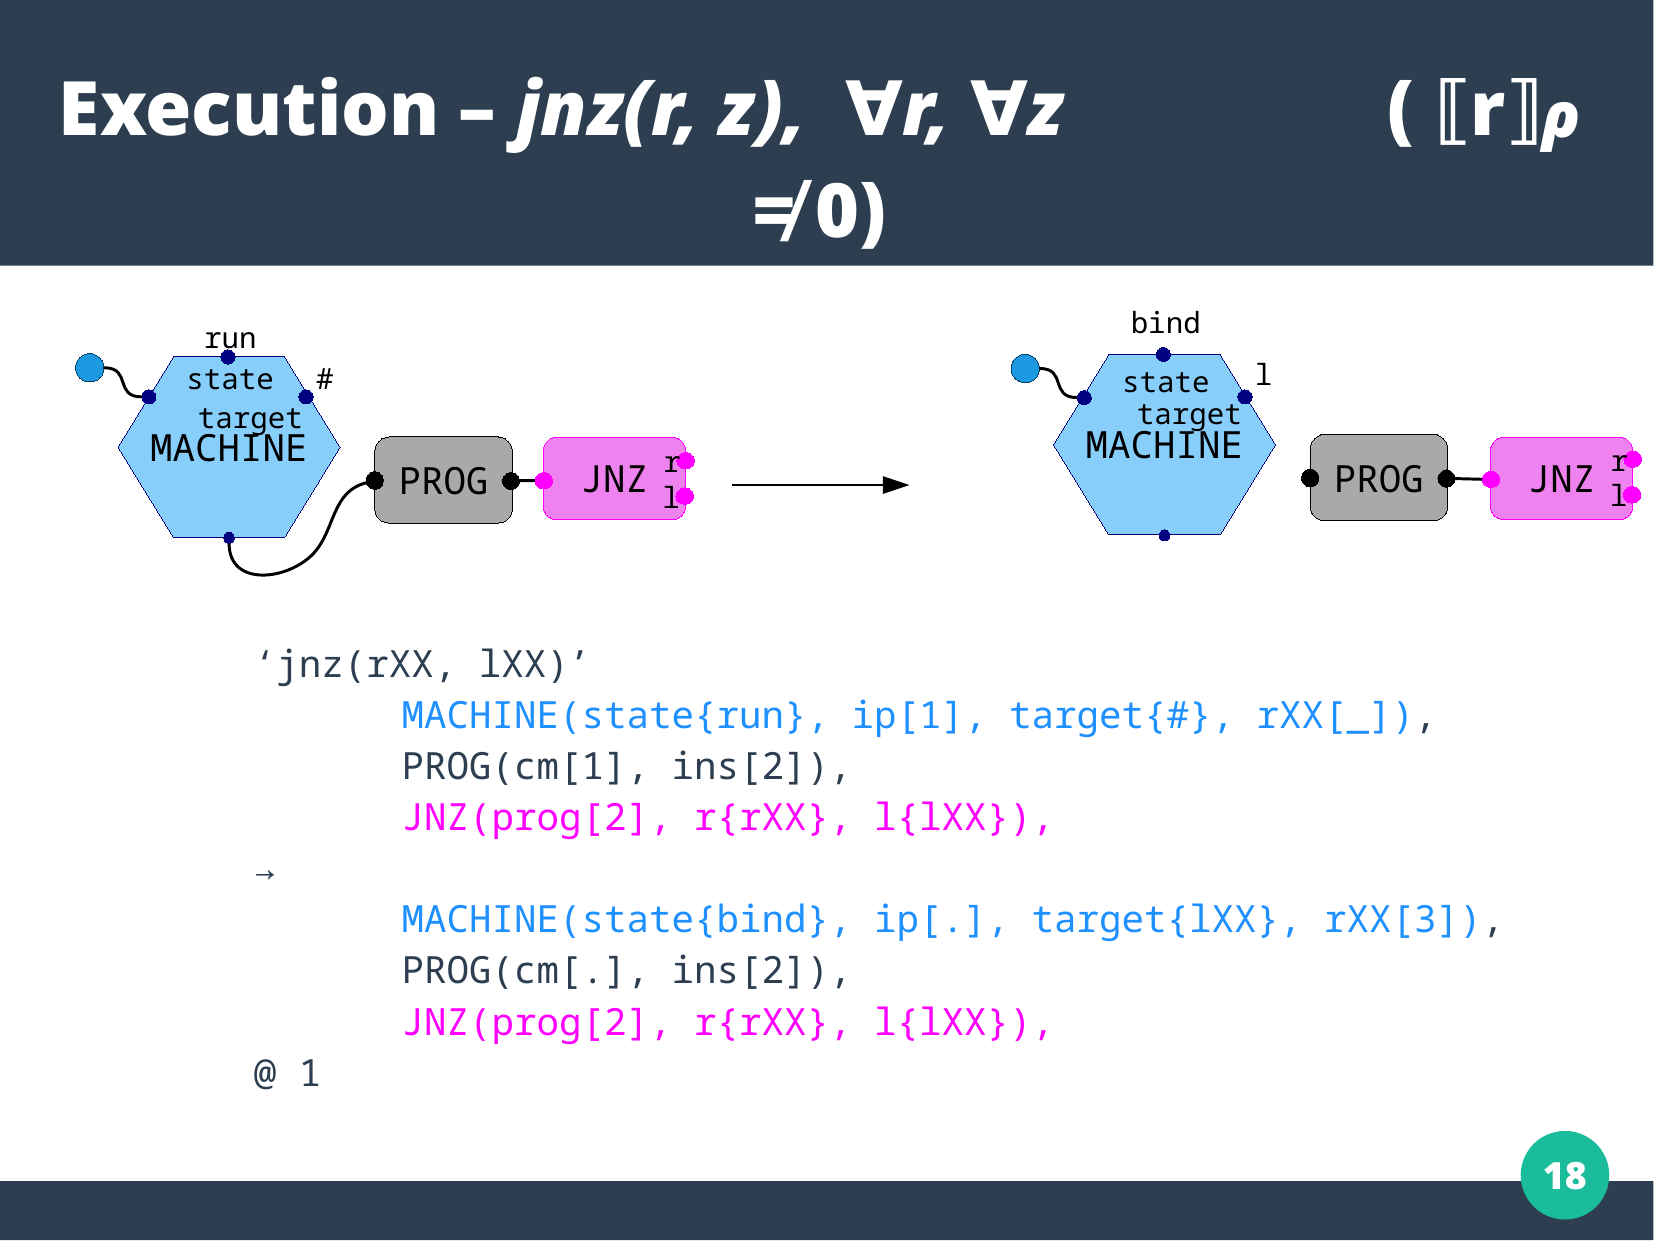

# Execution – jnz(r, z), ∀r, ∀z 			( ⟦r⟧ρ ≠ 0)
bind
run
l
state
#
MACHINE
state
MACHINE
target
target
r
r
JNZ
l
PROG
PROG
JNZ
l
‘jnz(rXX, lXX)’
		MACHINE(state{run}, ip[1], target{#}, rXX[_]),
		PROG(cm[1], ins[2]),
		JNZ(prog[2], r{rXX}, l{lXX}),
→
		MACHINE(state{bind}, ip[.], target{lXX}, rXX[3]),
		PROG(cm[.], ins[2]),
		JNZ(prog[2], r{rXX}, l{lXX}),
@ 1
18